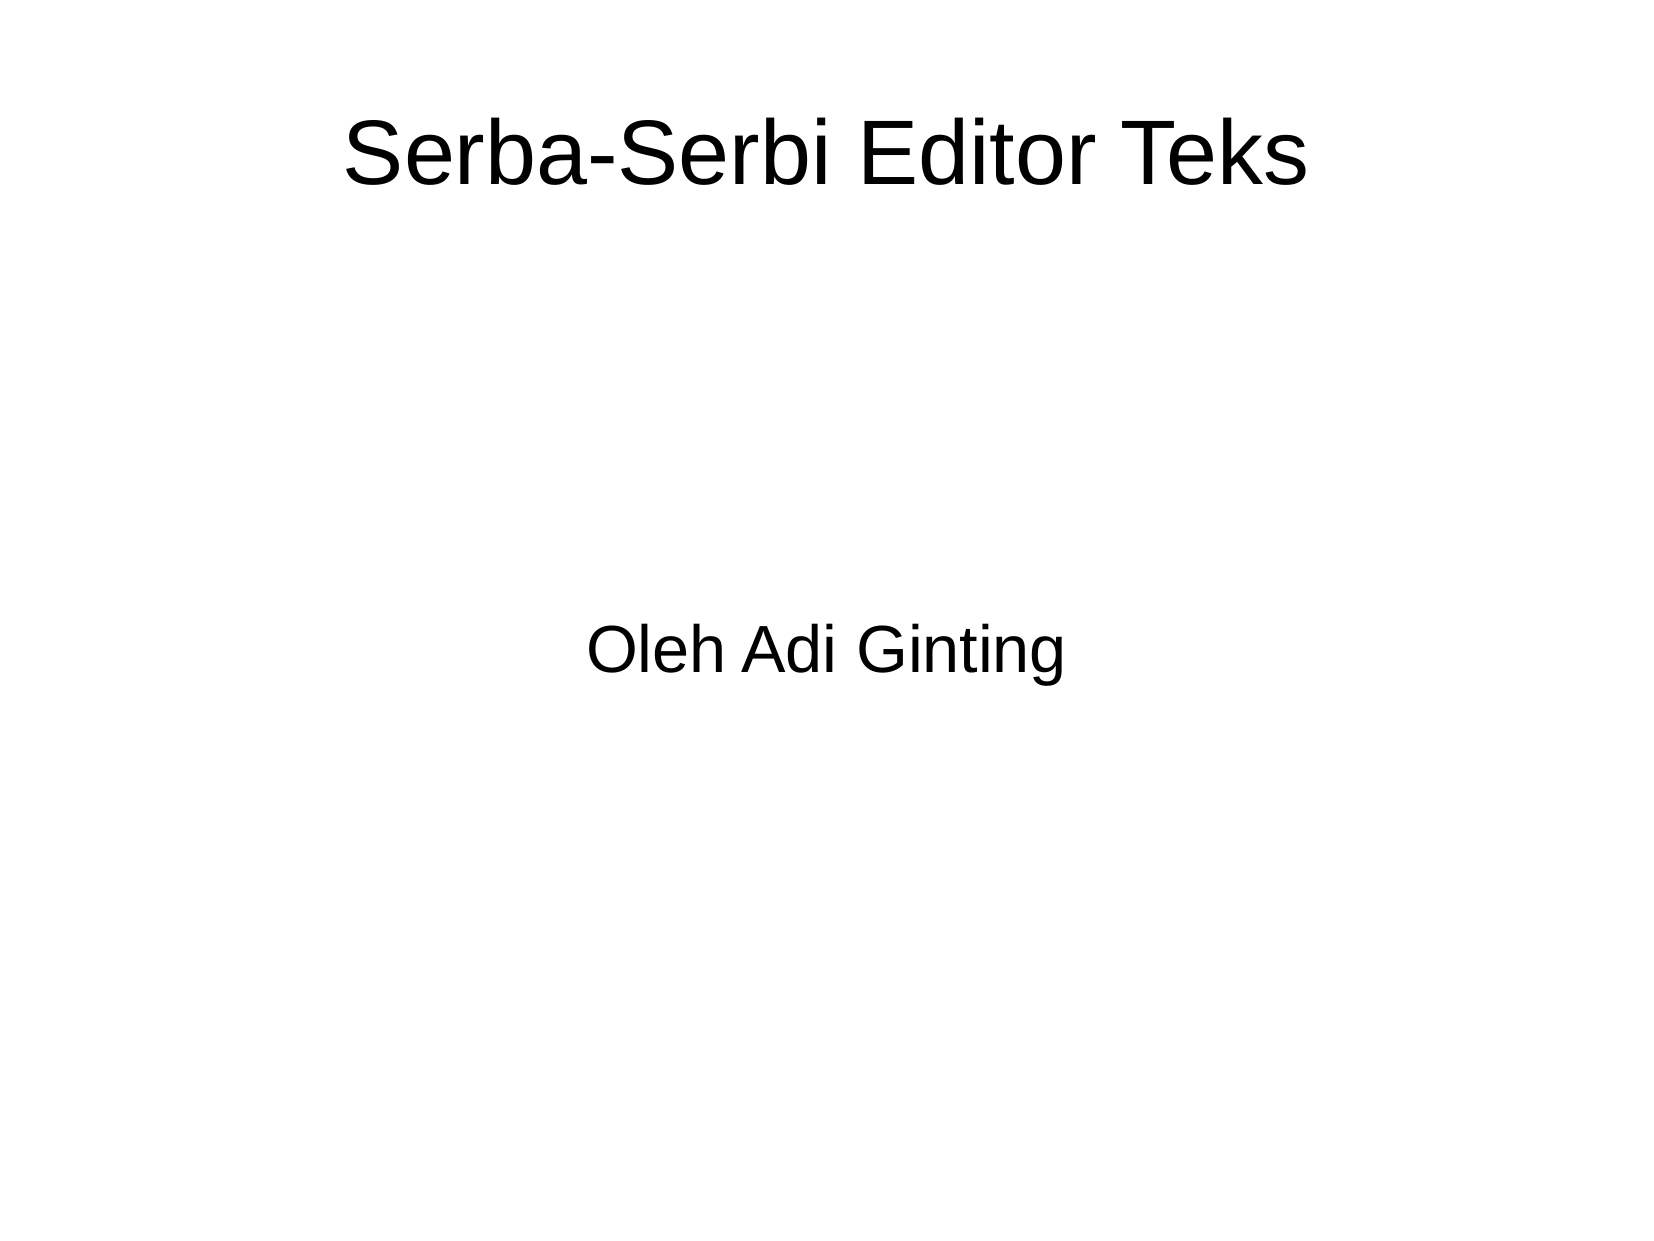

# Serba-Serbi Editor Teks
Oleh Adi Ginting